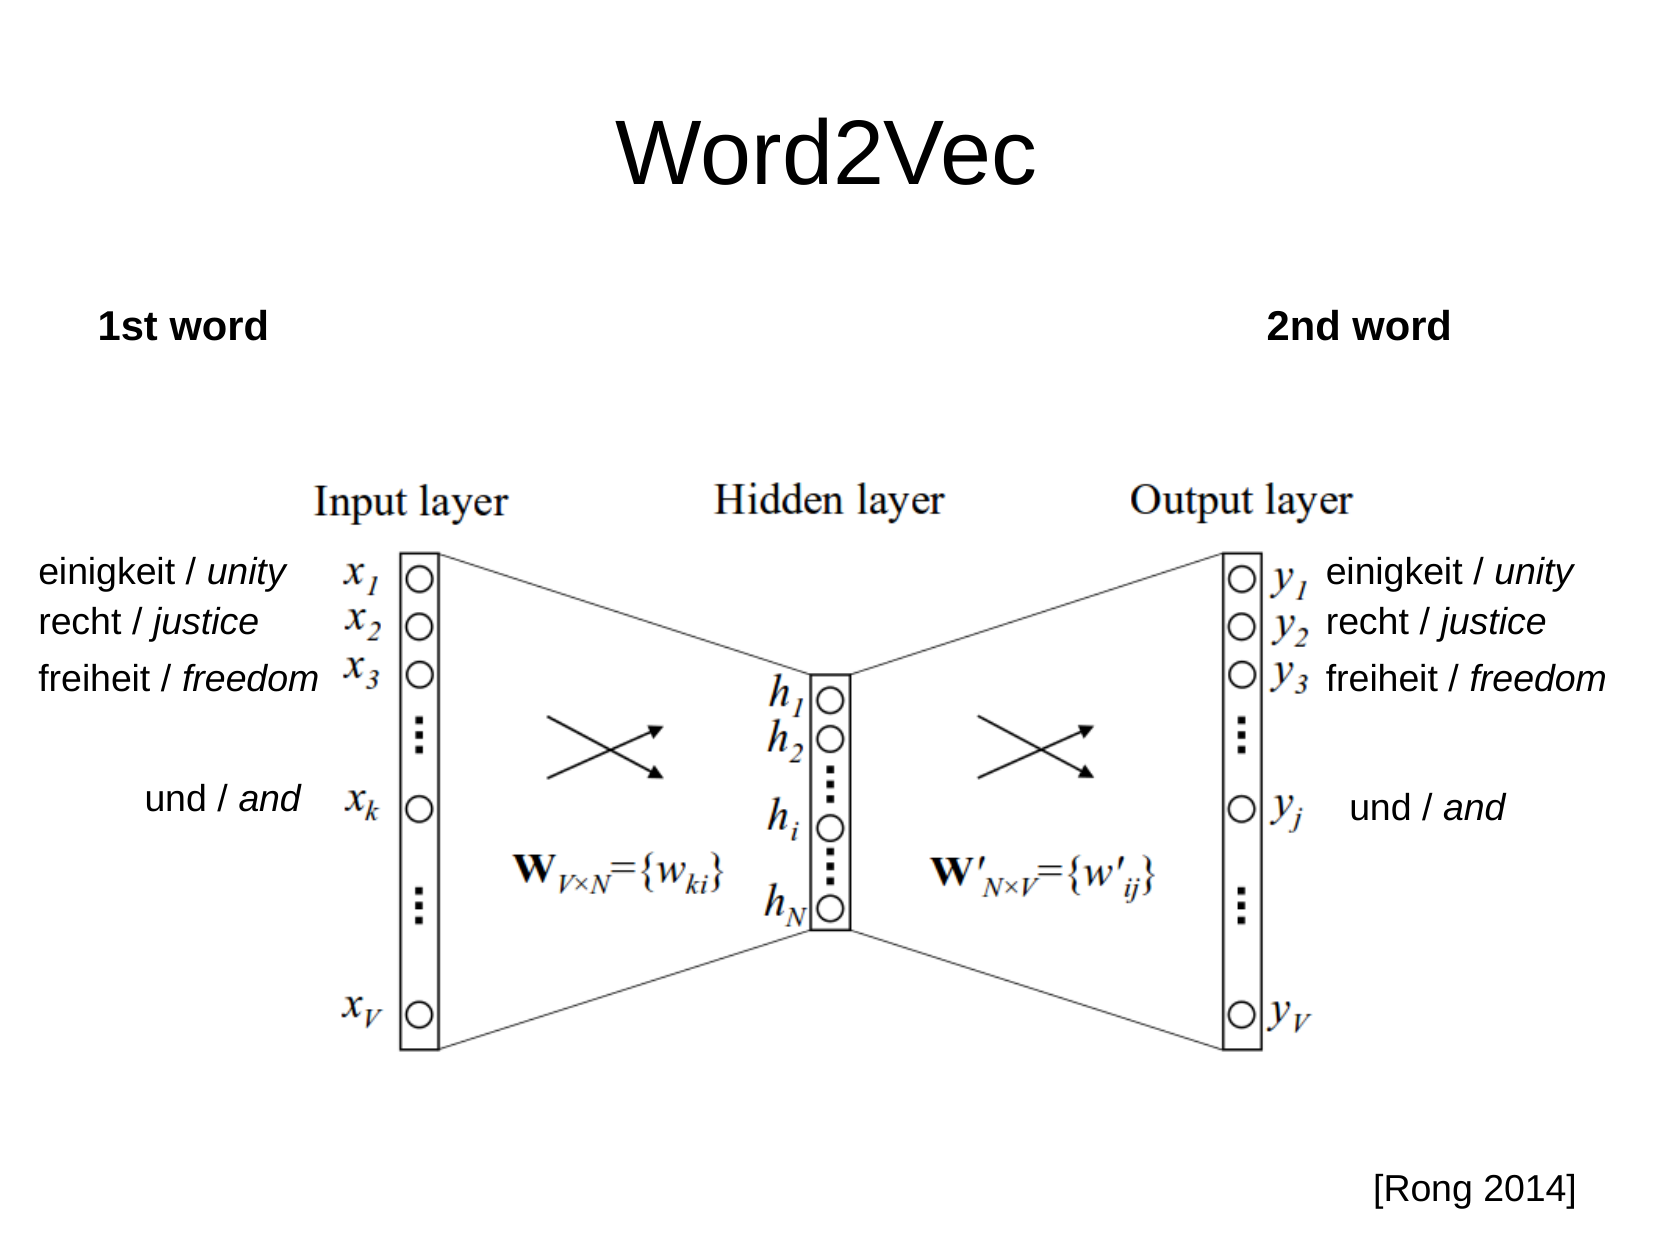

# Word2Vec
1st word
2nd word
einigkeit / unity
einigkeit / unity
recht / justice
recht / justice
freiheit / freedom
freiheit / freedom
und / and
und / and
[Rong 2014]